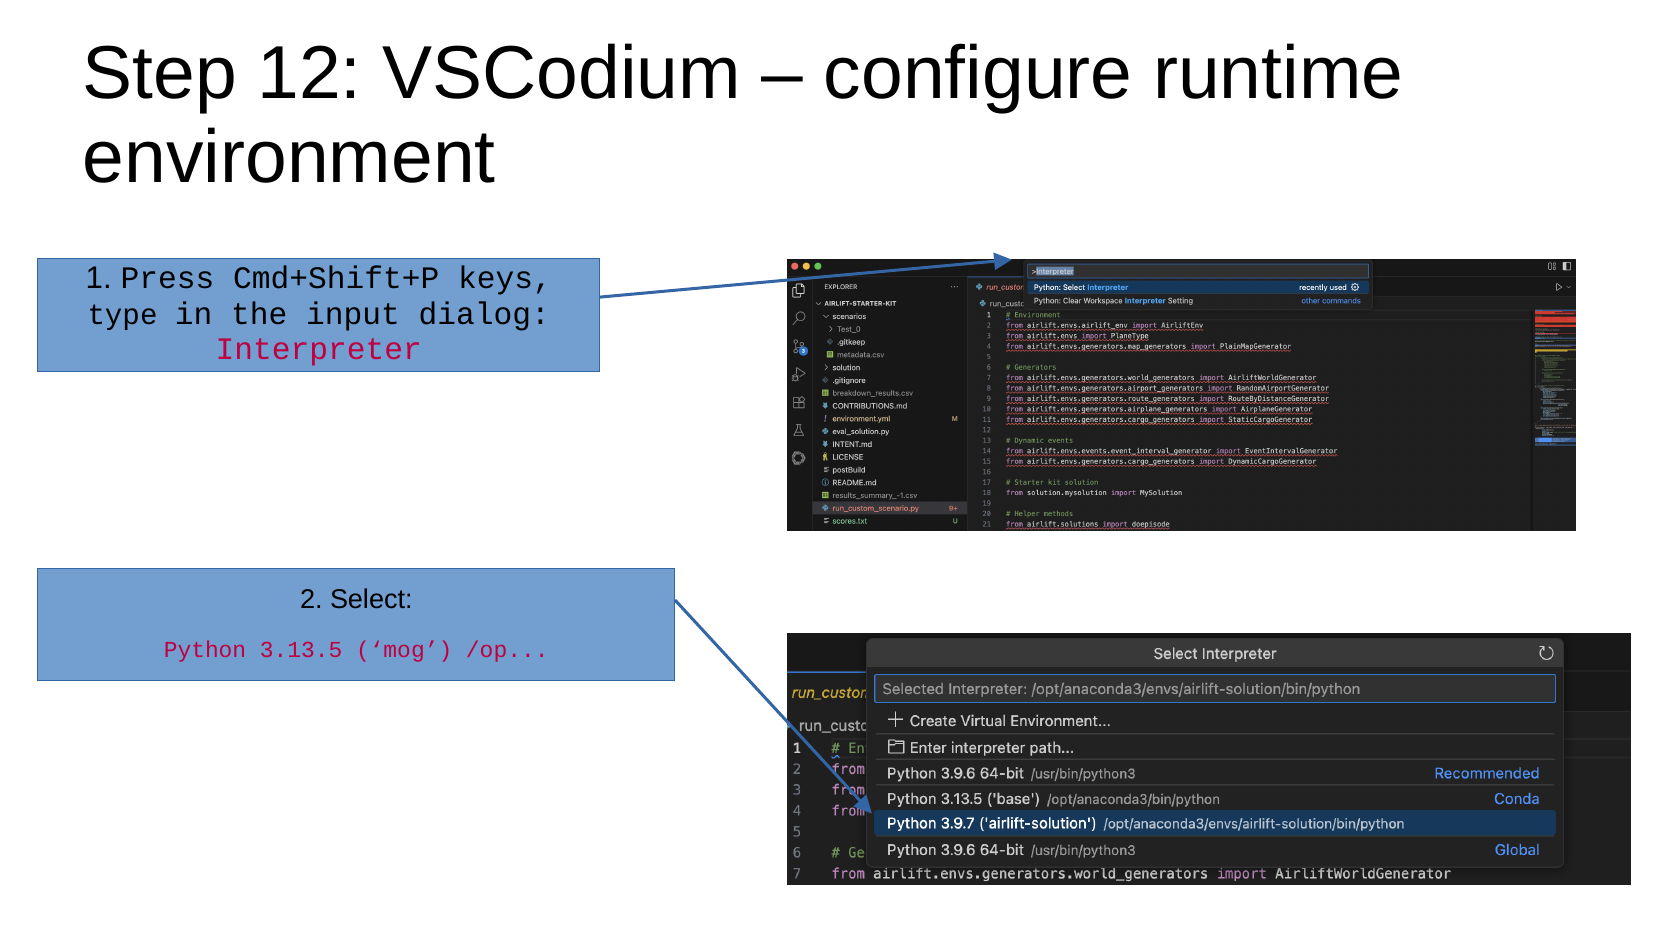

# Step 12: VSCodium – configure runtime environment
1. Press Cmd+Shift+P keys, type in the input dialog: Interpreter
2. Select:
Python 3.13.5 (‘mog’) /op...